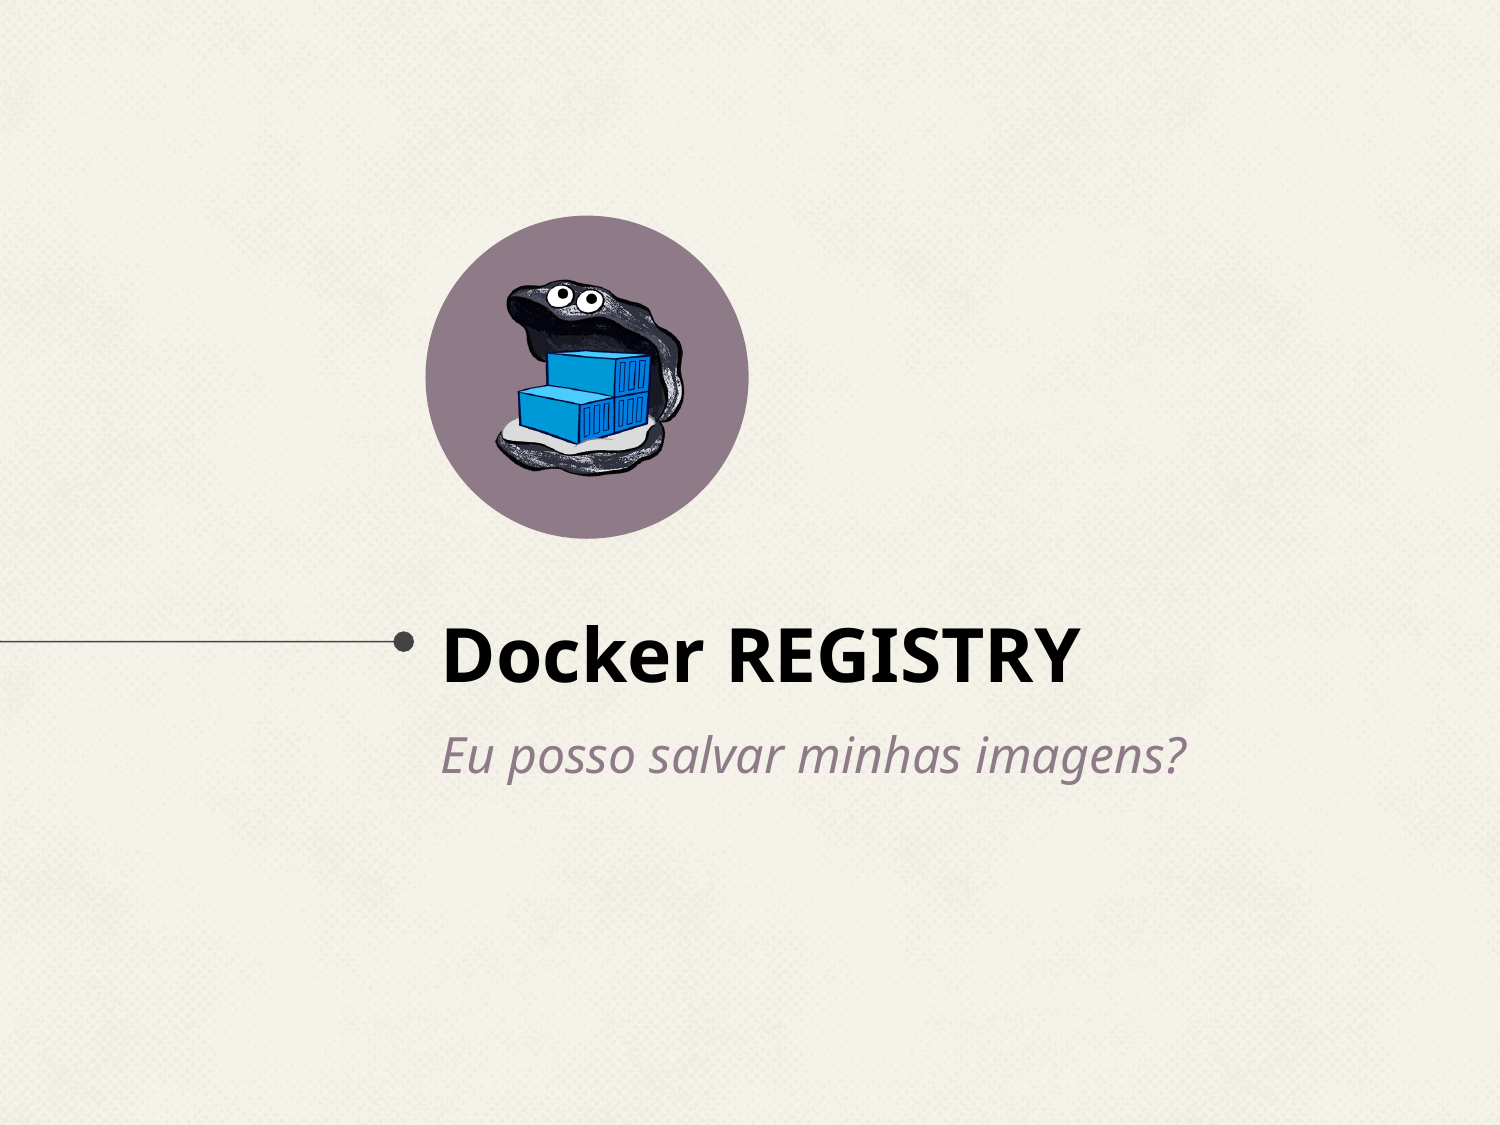

# Docker REGISTRY
Eu posso salvar minhas imagens?